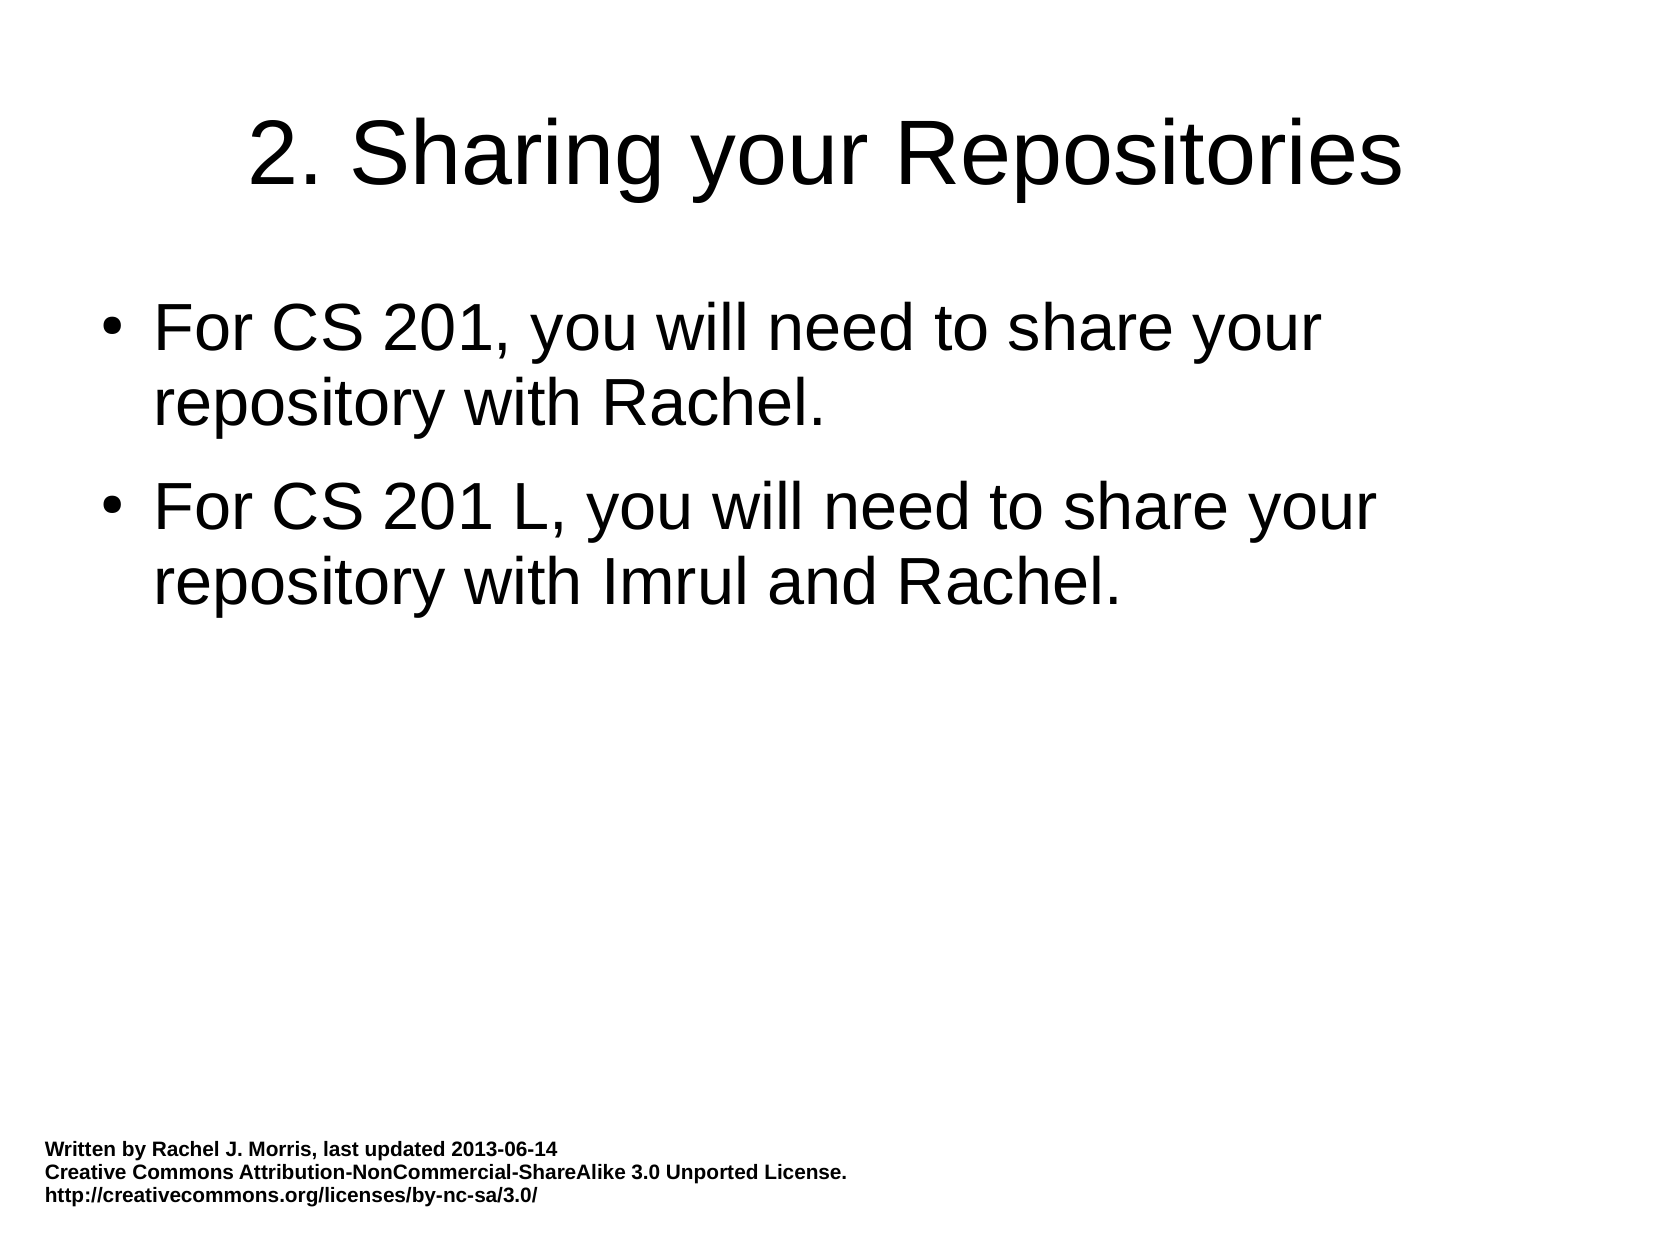

# 2. Sharing your Repositories
For CS 201, you will need to share your repository with Rachel.
For CS 201 L, you will need to share your repository with Imrul and Rachel.